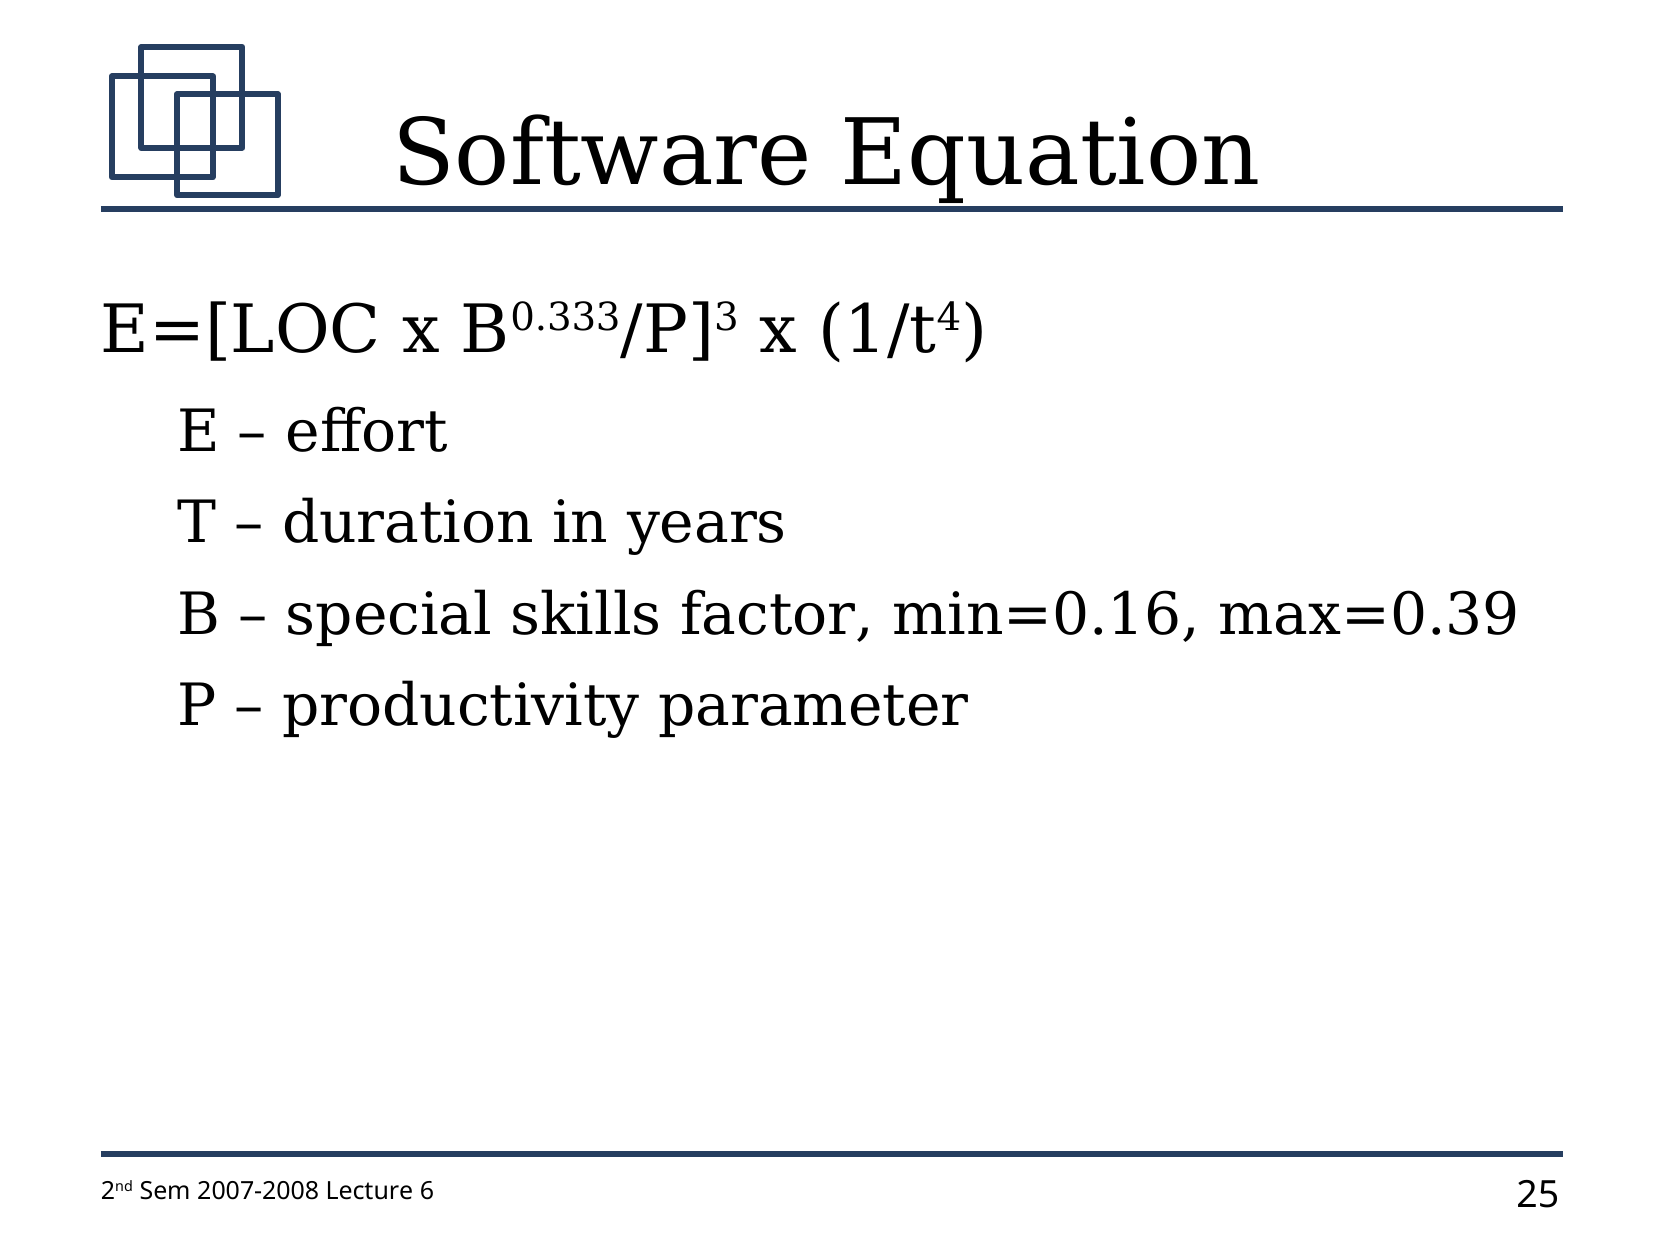

# Software Equation
E=[LOC x B0.333/P]3 x (1/t4)
E – effort
T – duration in years
B – special skills factor, min=0.16, max=0.39
P – productivity parameter